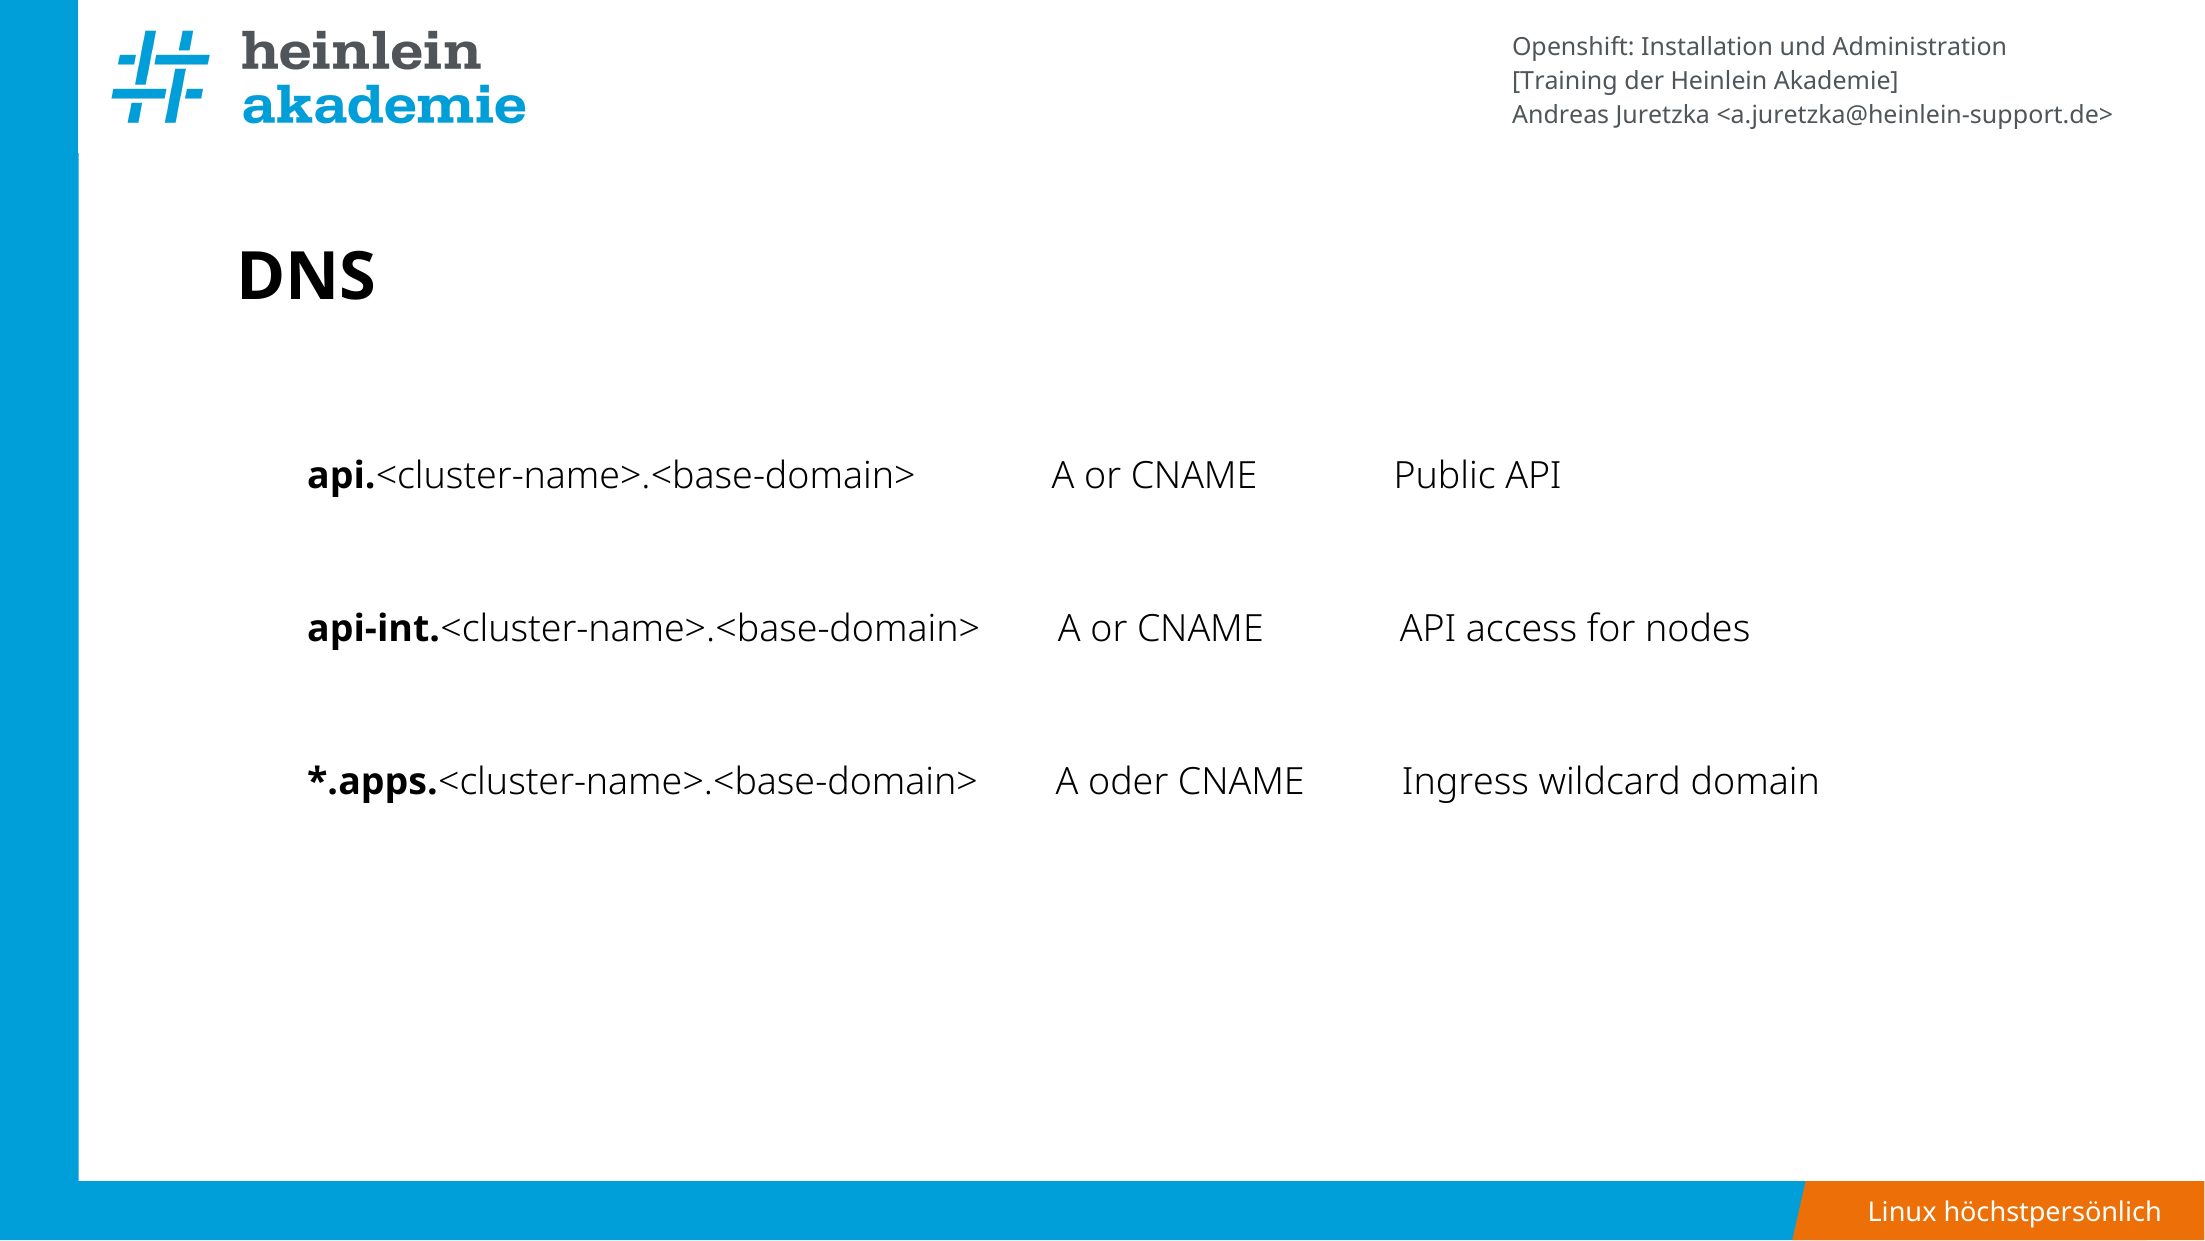

# DNS
api.<cluster-name>.<base-domain> A or CNAME Public API
api-int.<cluster-name>.<base-domain> A or CNAME API access for nodes
*.apps.<cluster-name>.<base-domain> A oder CNAME Ingress wildcard domain